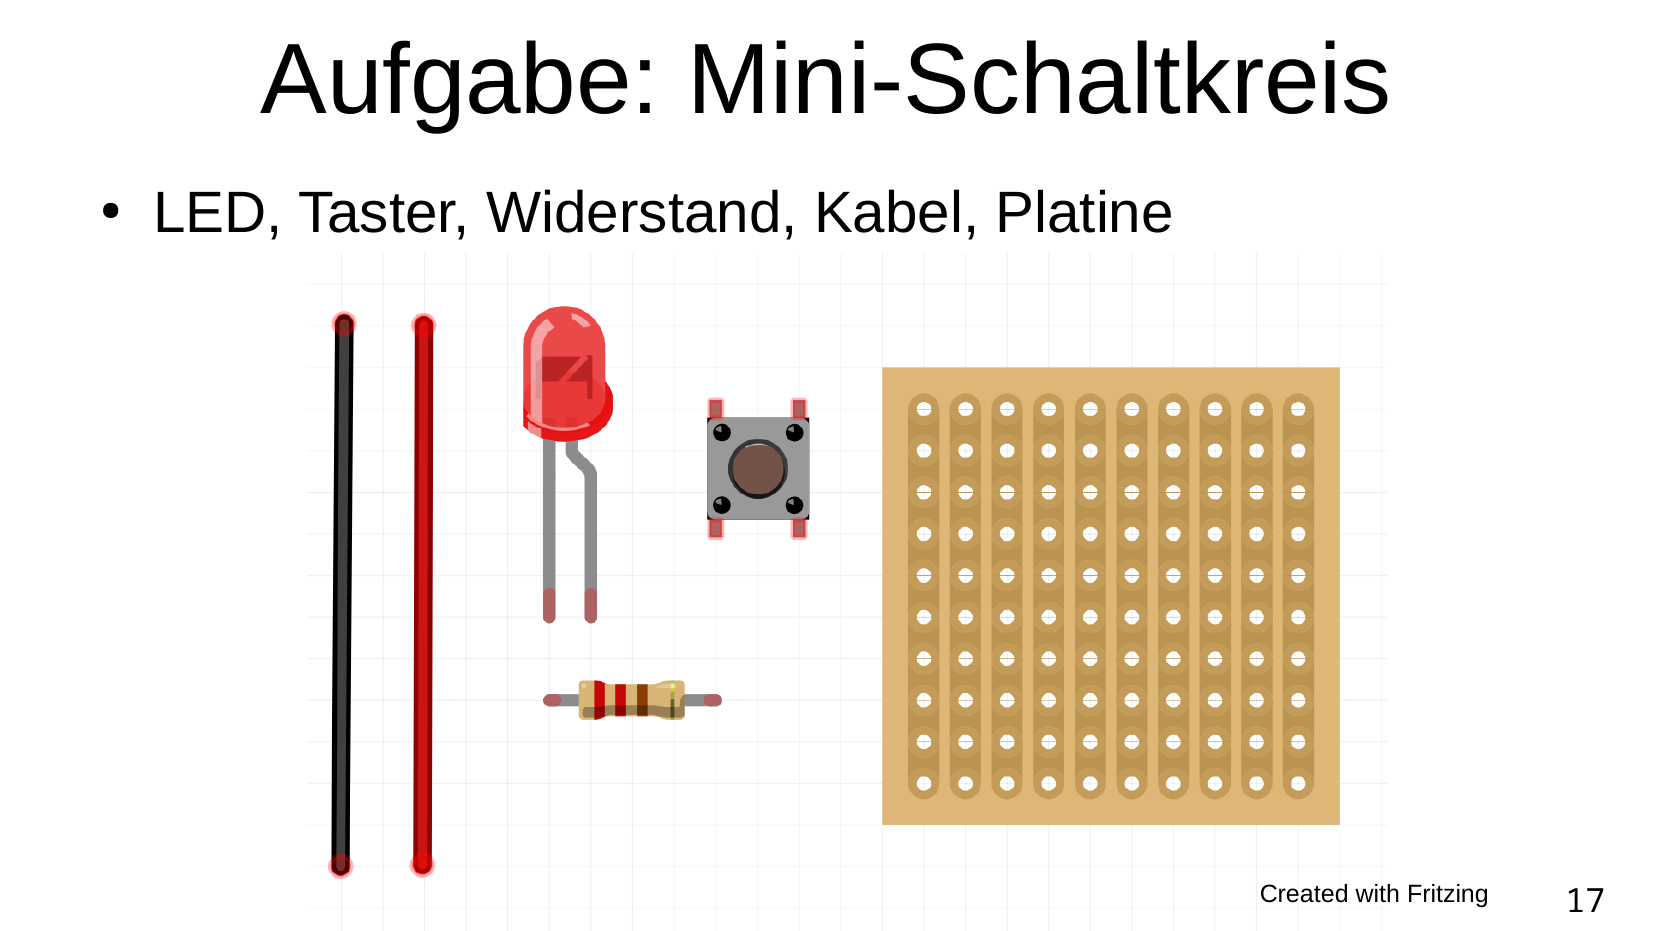

# Aufgabe: Mini-Schaltkreis
LED, Taster, Widerstand, Kabel, Platine
Created with Fritzing